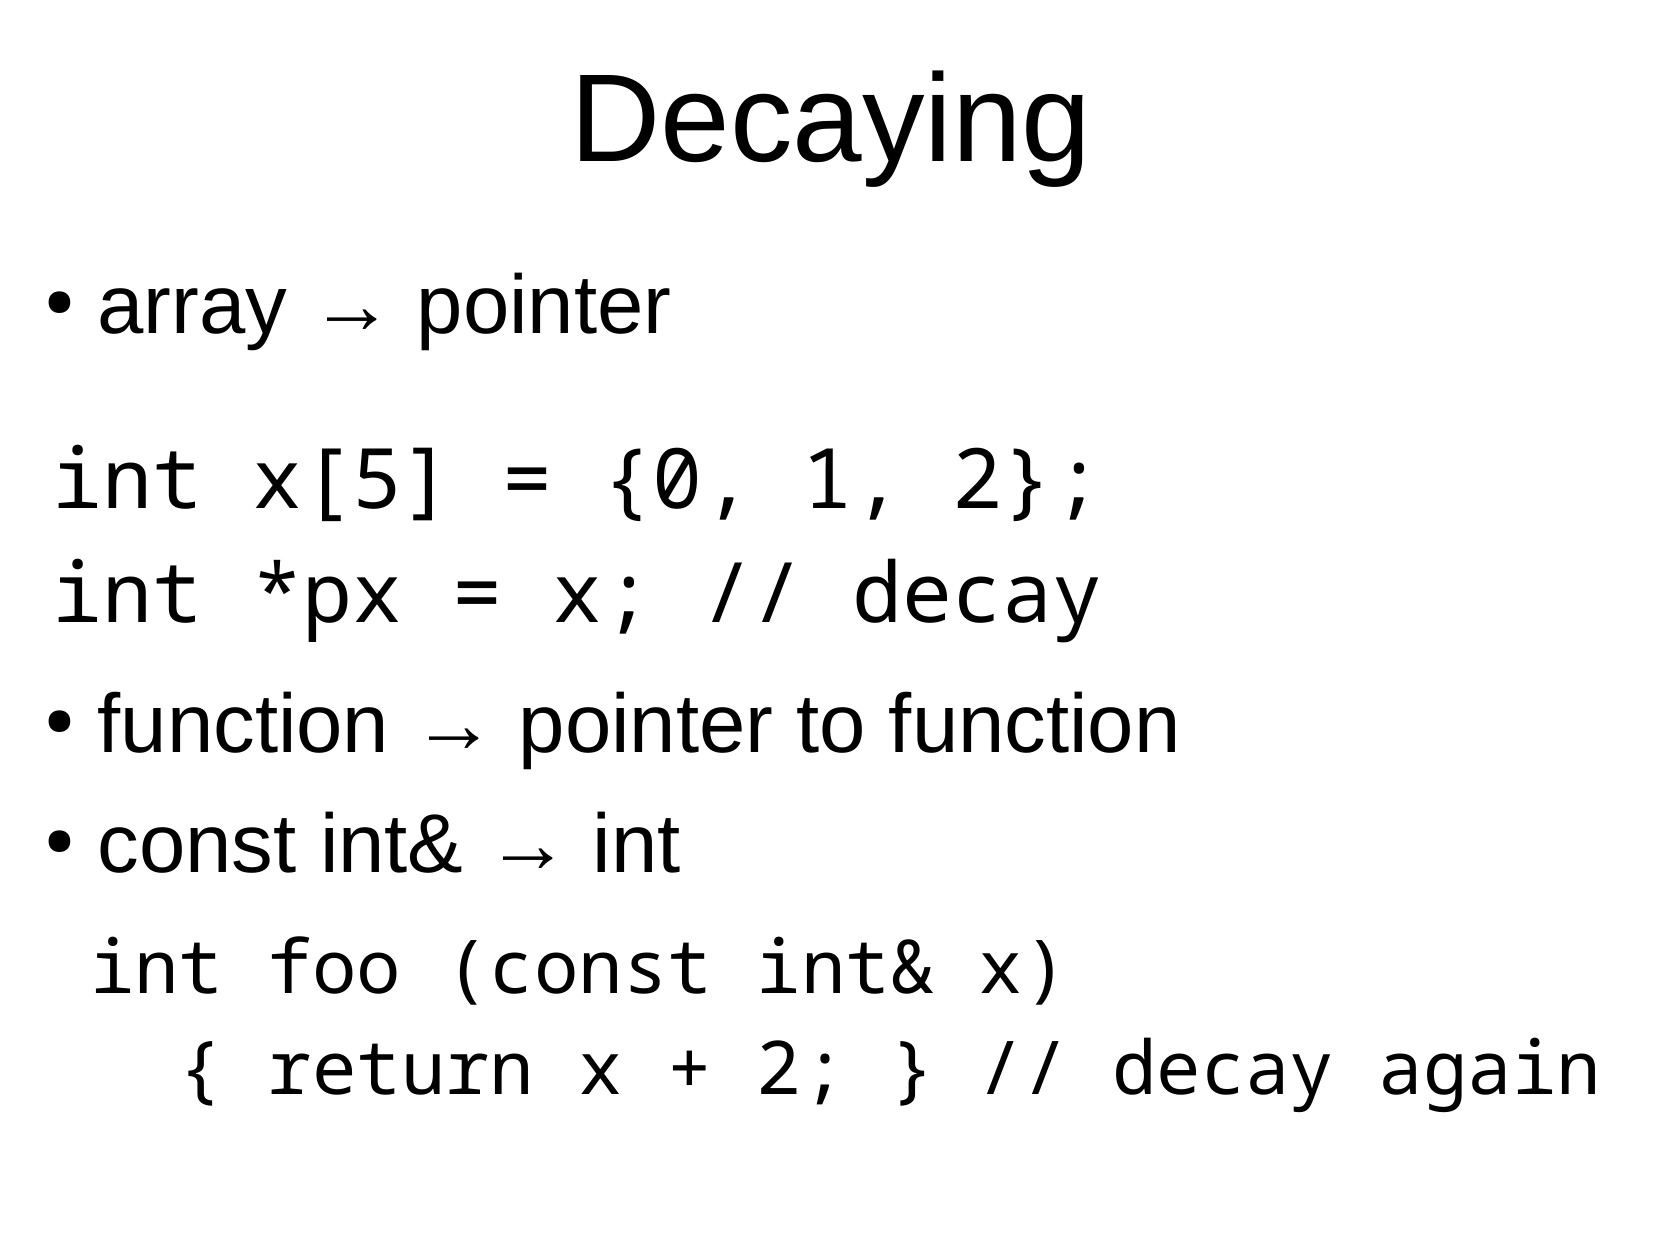

# Decaying
array → pointer
int x[5] = {0, 1, 2};
int *px = x; // decay
function → pointer to function
const int& → int
int foo (const int& x)
 { return x + 2; } // decay again